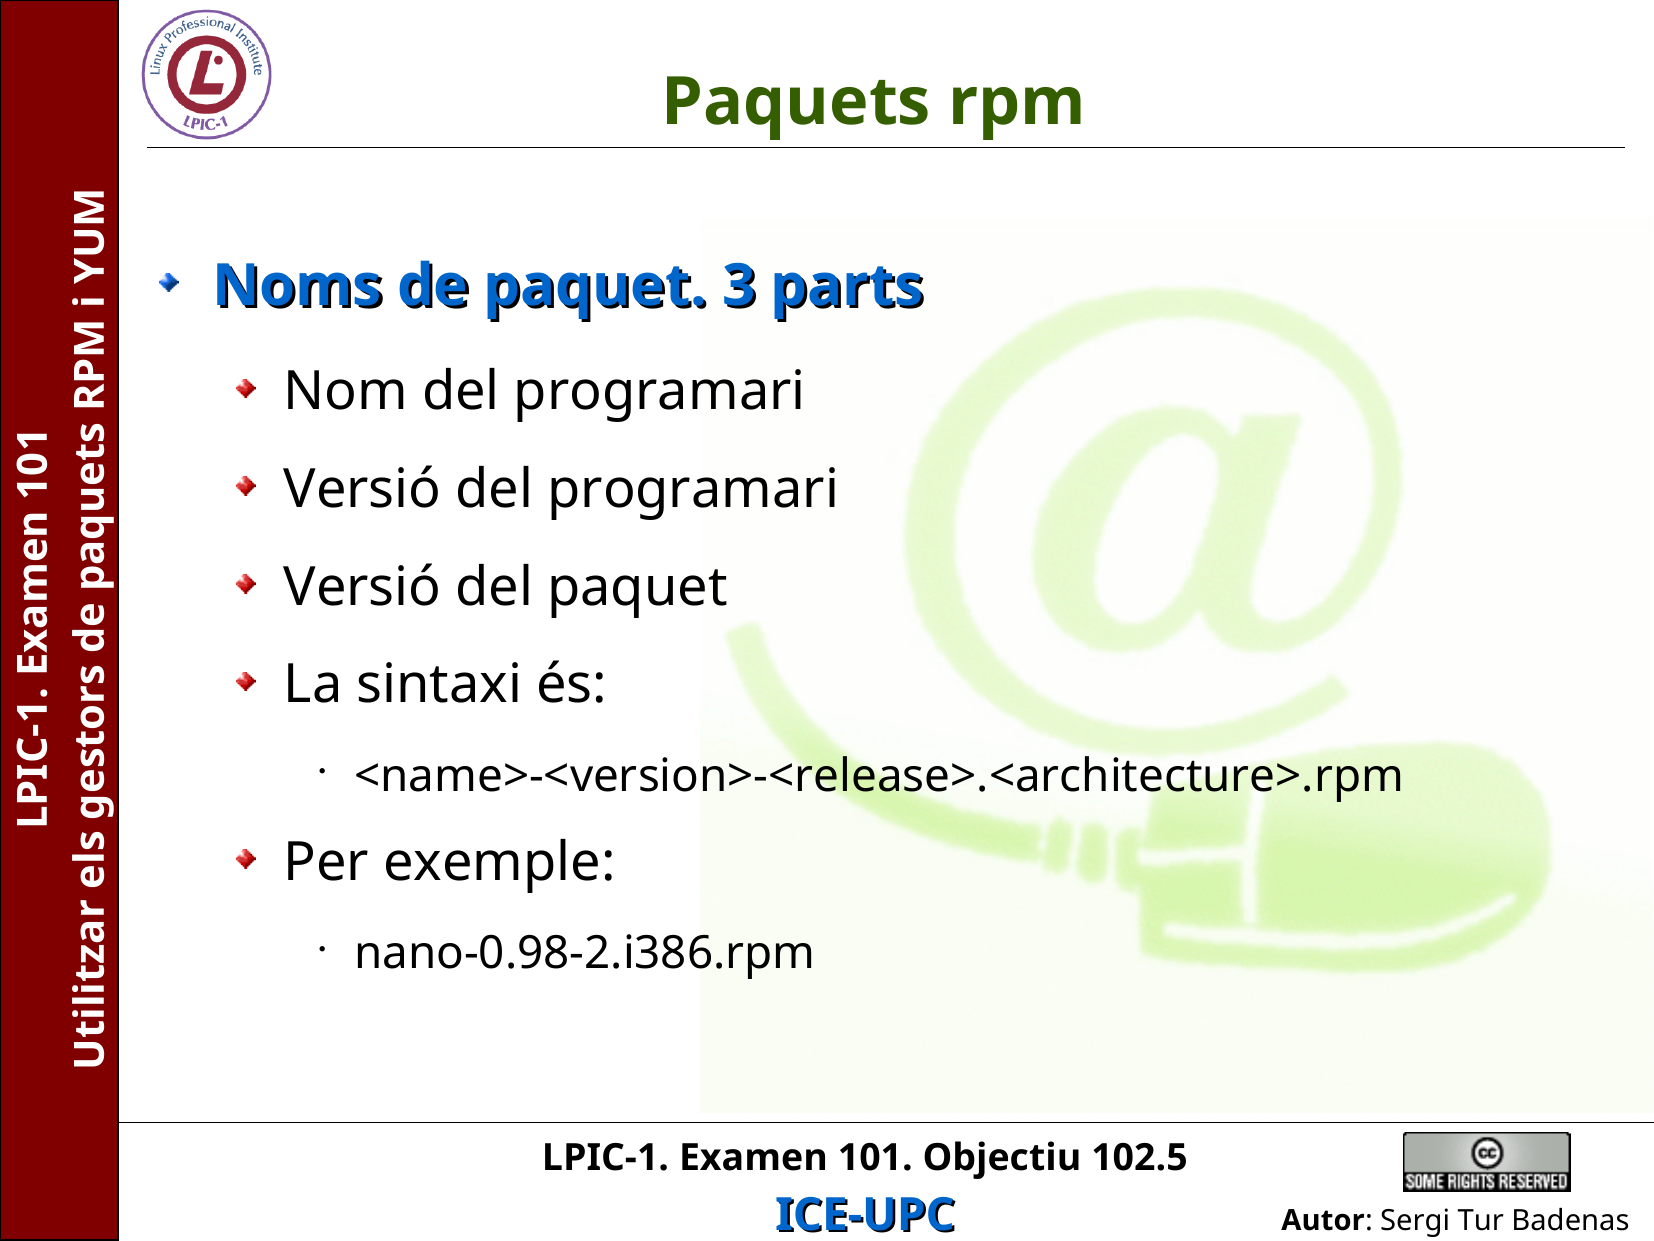

# Paquets rpm
Noms de paquet. 3 parts
Nom del programari
Versió del programari
Versió del paquet
La sintaxi és:
<name>-<version>-<release>.<architecture>.rpm
Per exemple:
nano-0.98-2.i386.rpm